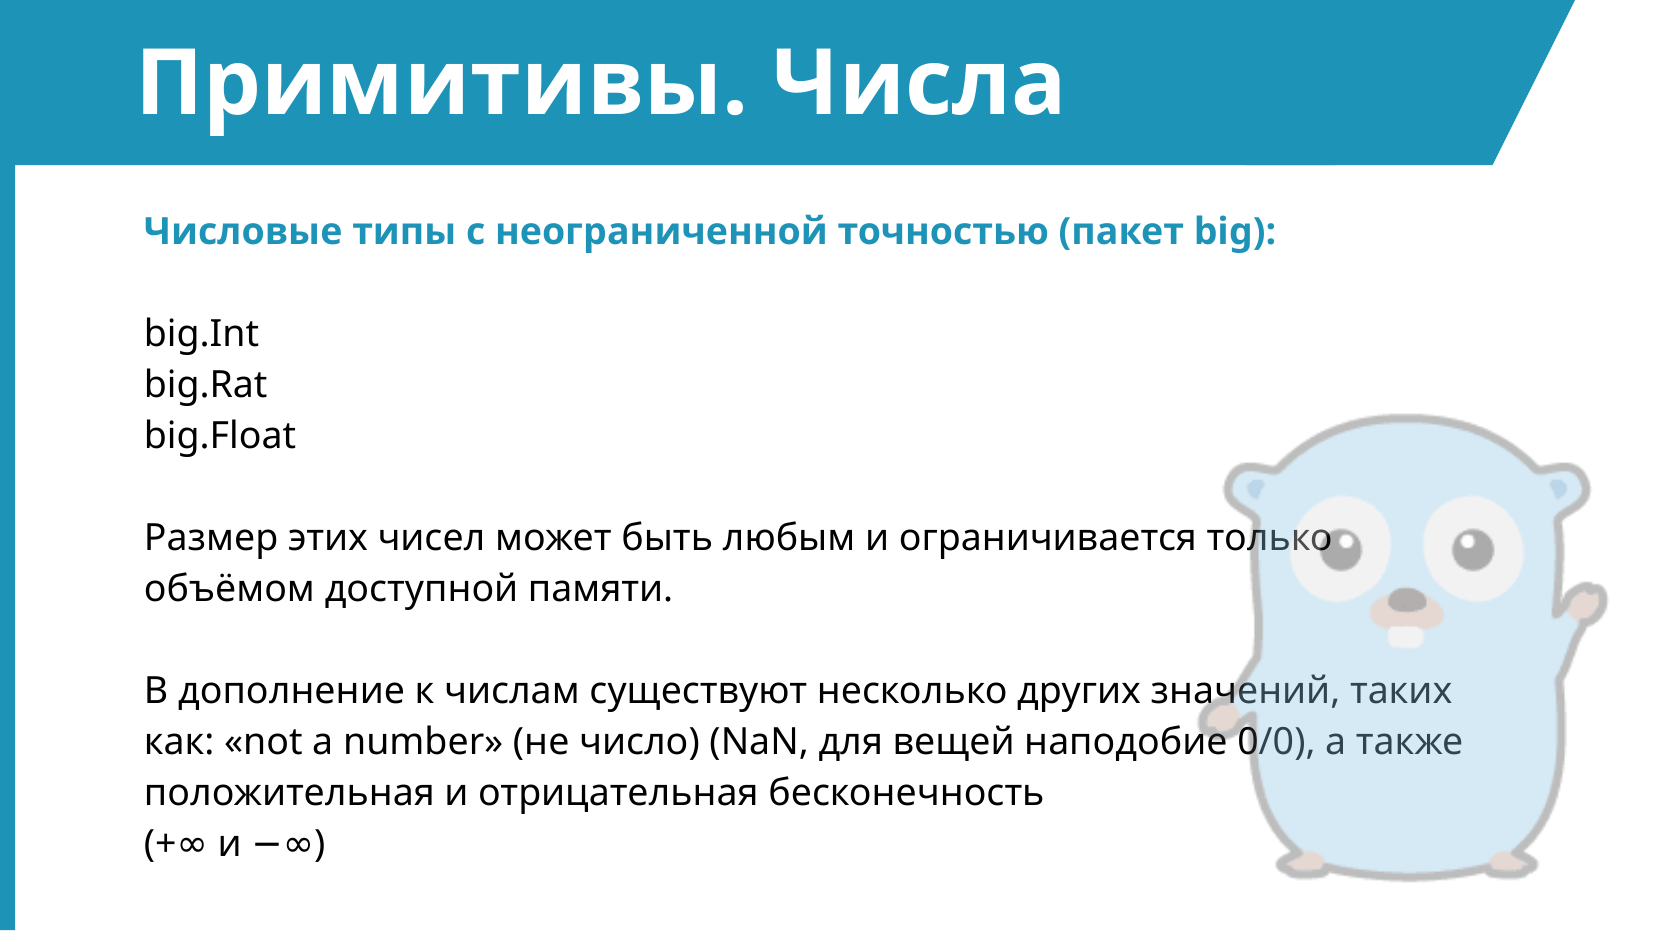

# Примитивы. Числа
Числовые типы с неограниченной точностью (пакет big):
big.Int
big.Rat
big.Float
Размер этих чисел может быть любым и ограничивается только объёмом доступной памяти.
В дополнение к числам существуют несколько других значений, таких как: «not a number» (не число) (NaN, для вещей наподобие 0/0), а также положительная и отрицательная бесконечность
(+∞ и −∞)